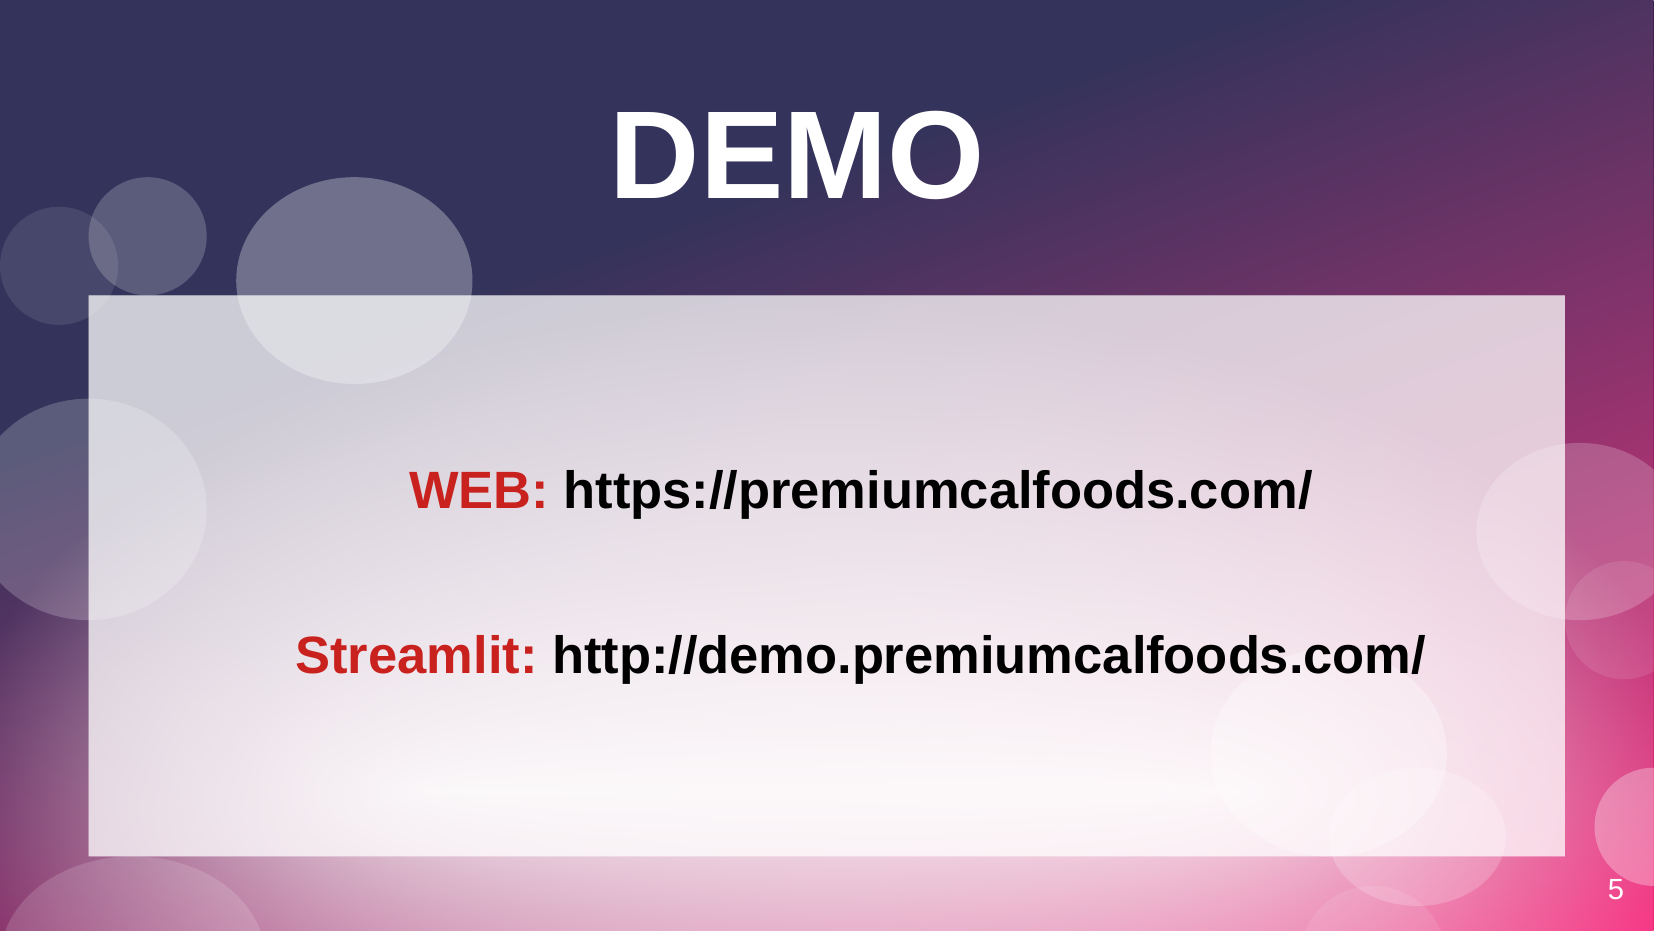

# DEMO
WEB: https://premiumcalfoods.com/
Streamlit: http://demo.premiumcalfoods.com/
5